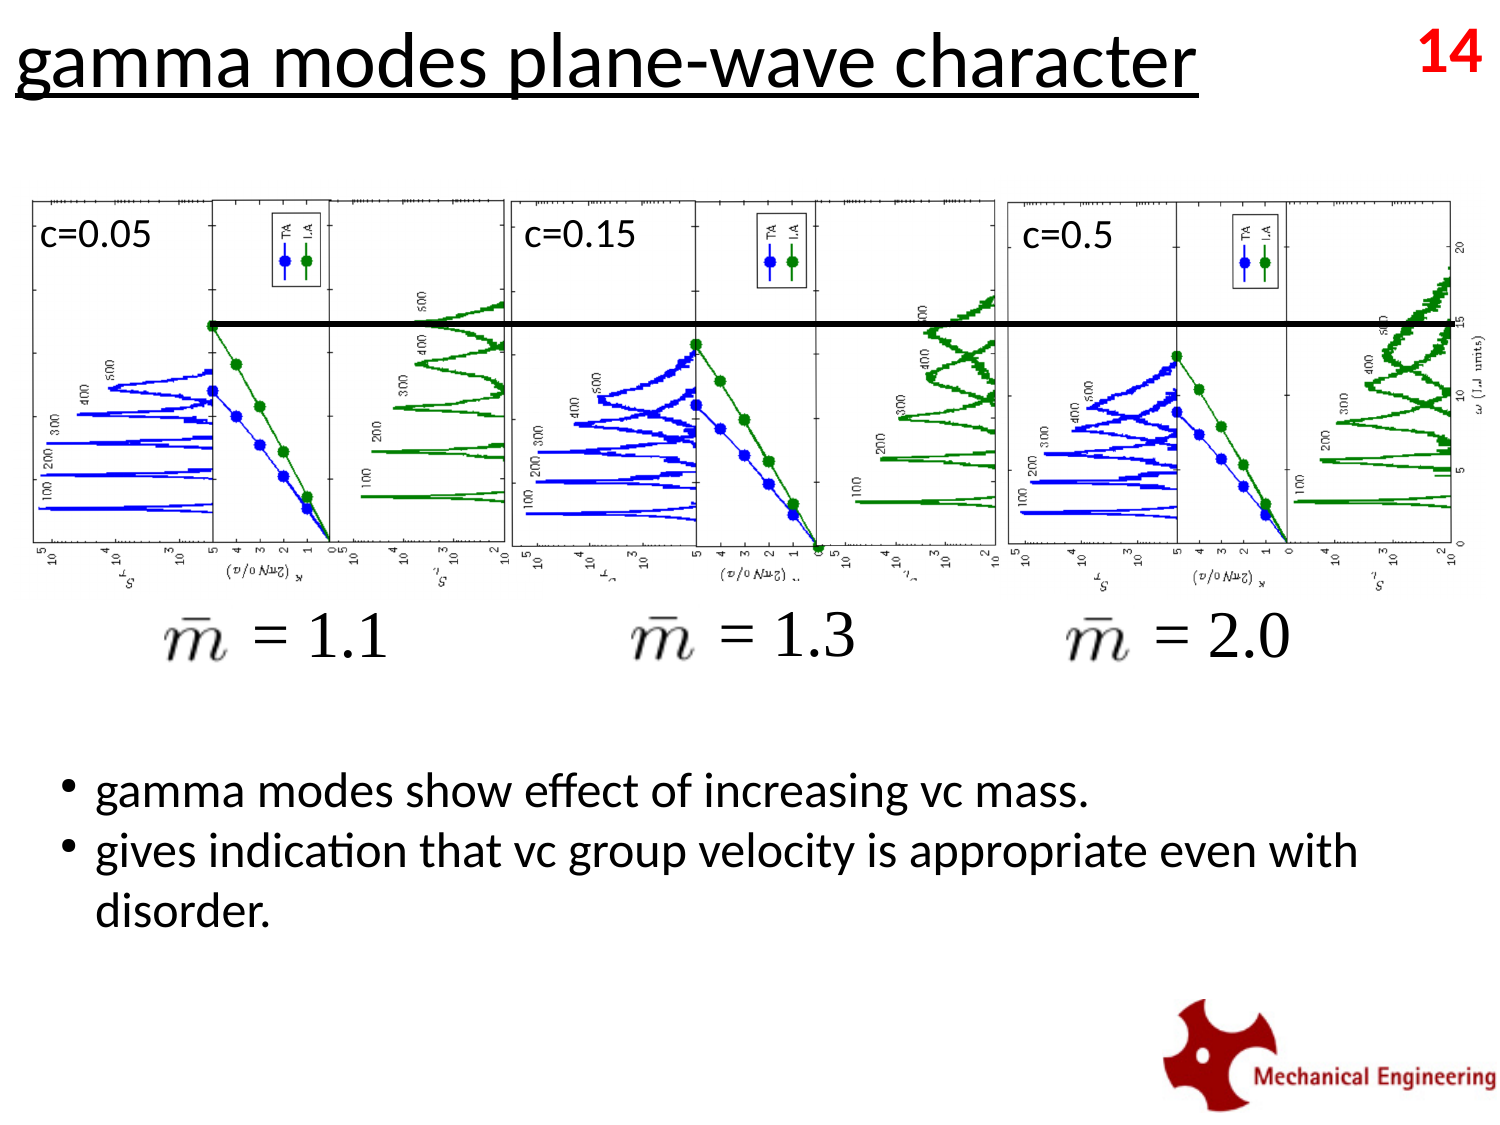

# gamma modes plane-wave character
14
c=0.05
c=0.15
c=0.5
= 1.3
= 1.1
= 2.0
gamma modes show effect of increasing vc mass.
gives indication that vc group velocity is appropriate even with disorder.